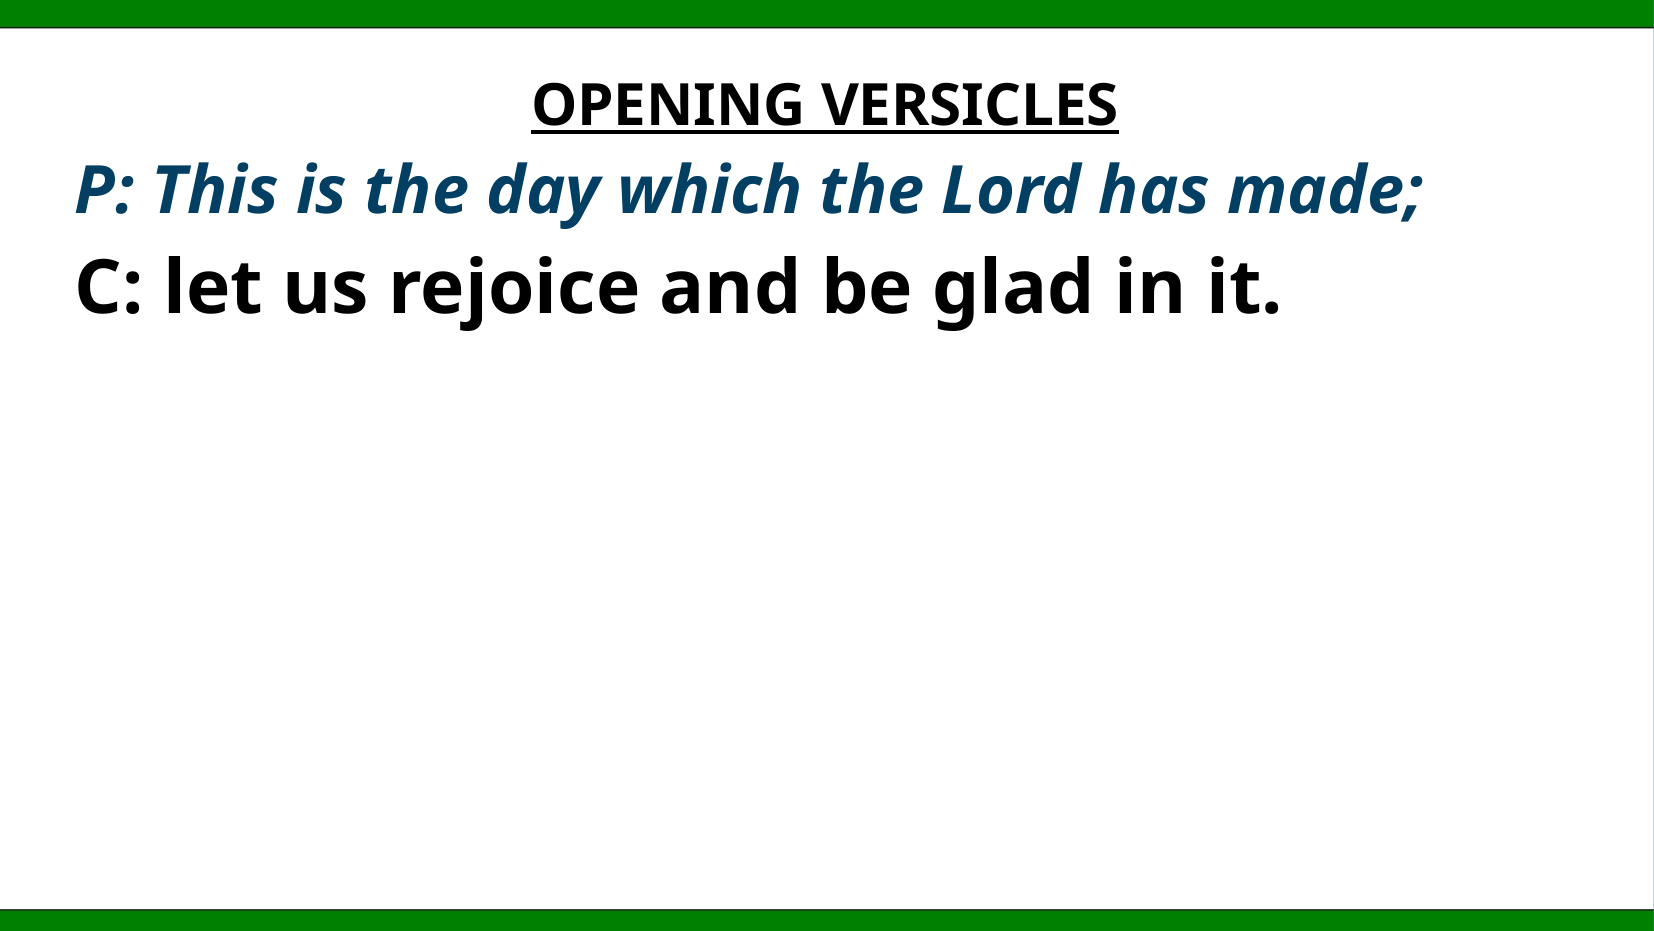

OPENING VERSICLES
P: This is the day which the Lord has made;
C: let us rejoice and be glad in it.